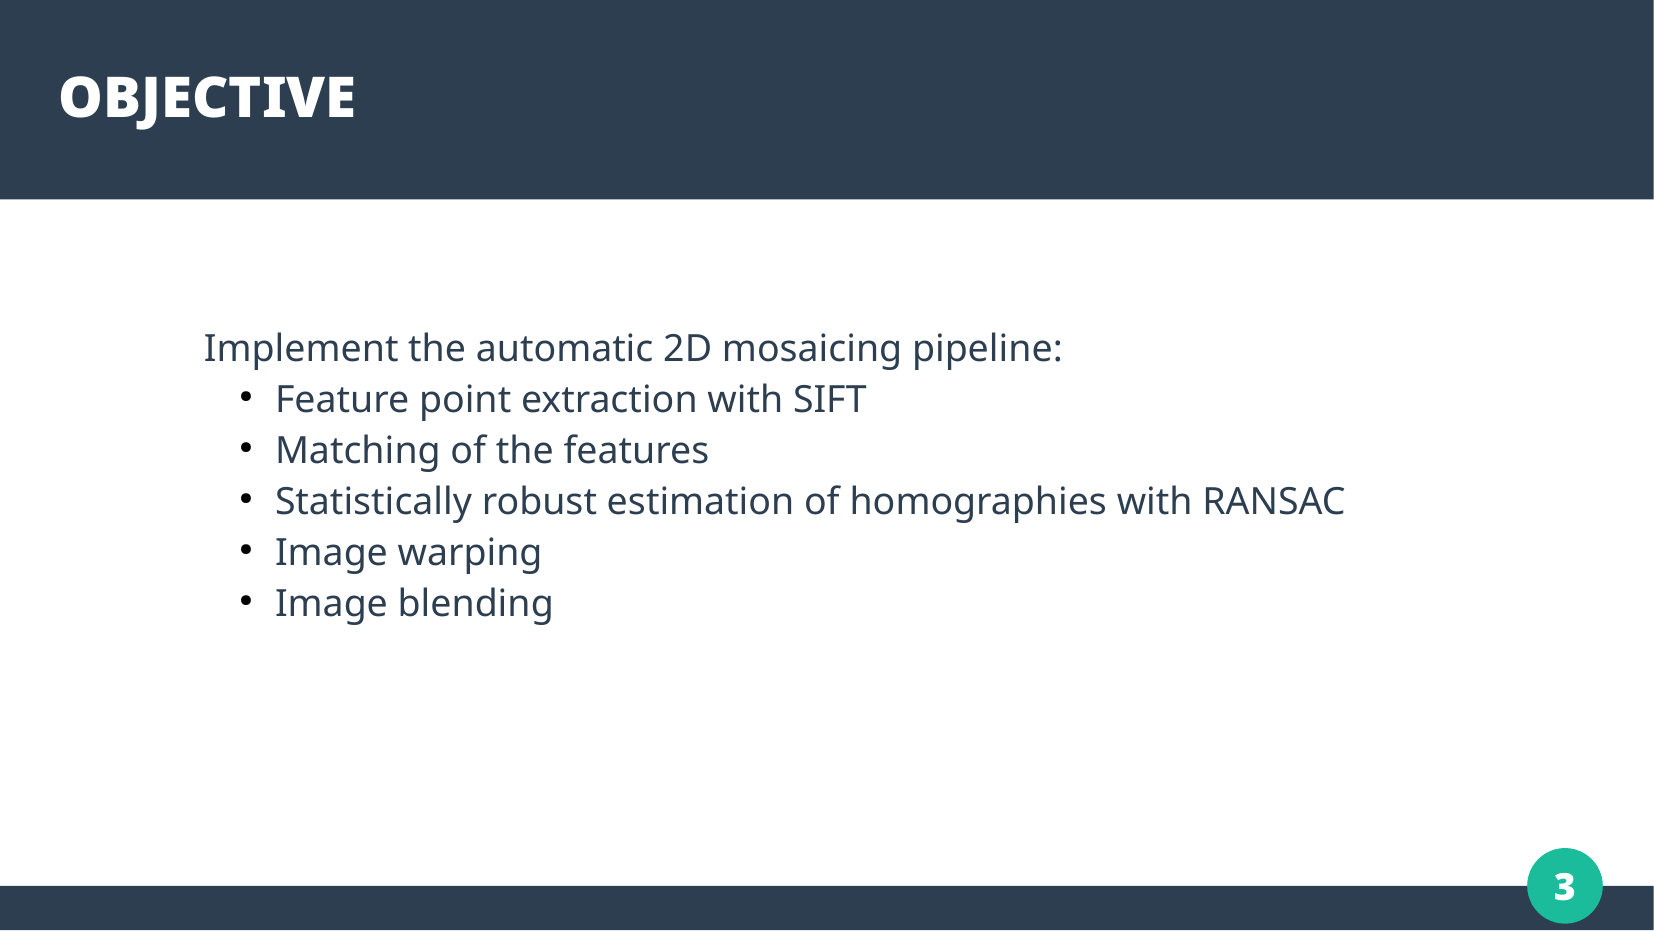

# OBJECTIVE
Implement the automatic 2D mosaicing pipeline:
Feature point extraction with SIFT
Matching of the features
Statistically robust estimation of homographies with RANSAC
Image warping
Image blending